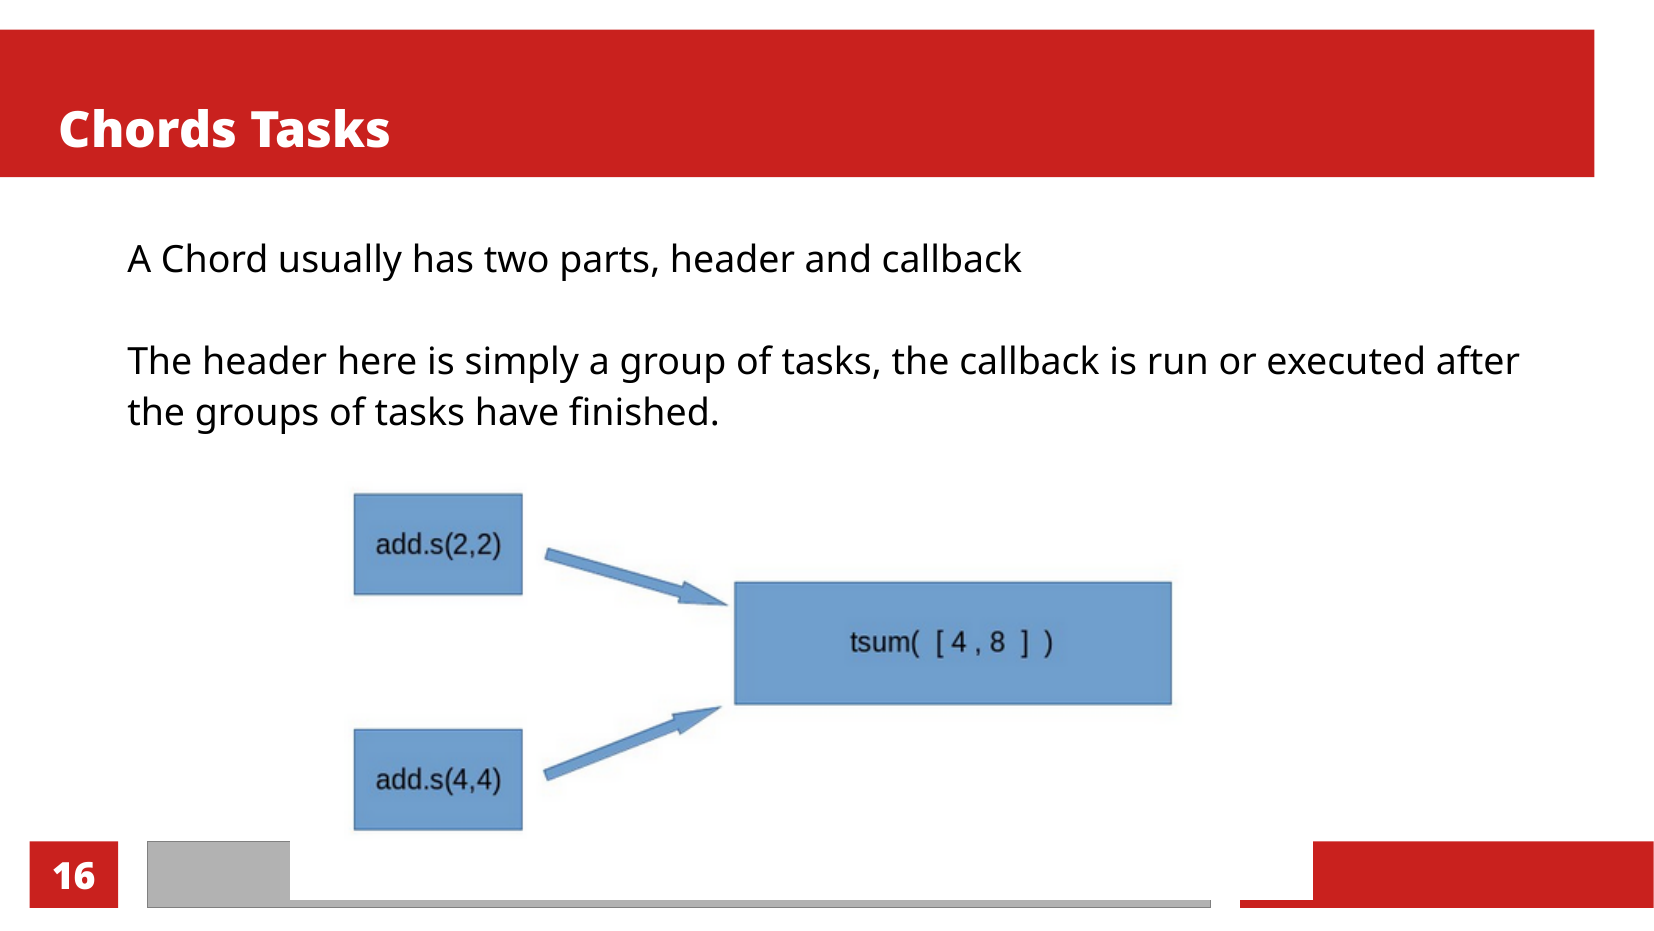

# Chords Tasks
A Chord usually has two parts, header and callback
The header here is simply a group of tasks, the callback is run or executed after the groups of tasks have finished.
16